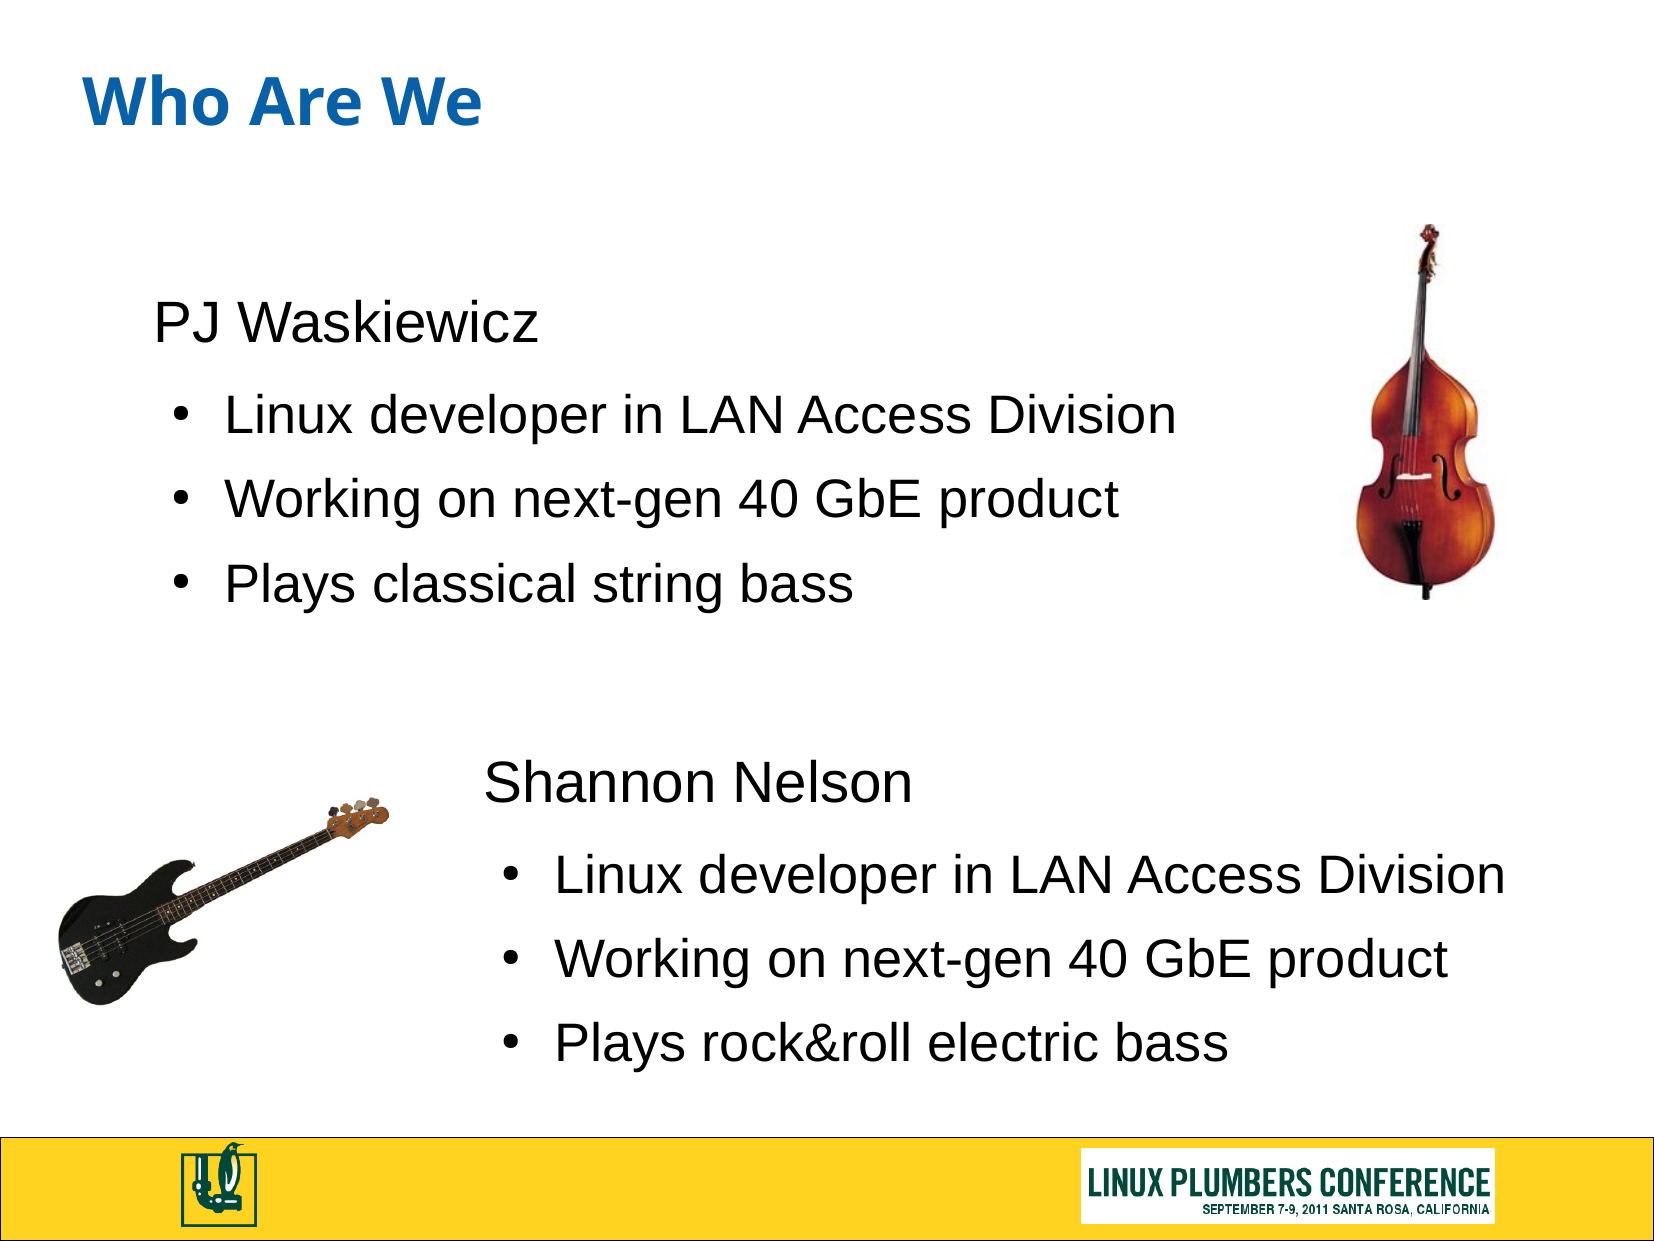

# Who Are We
PJ Waskiewicz
Linux developer in LAN Access Division
Working on next-gen 40 GbE product
Plays classical string bass
Shannon Nelson
Linux developer in LAN Access Division
Working on next-gen 40 GbE product
Plays rock&roll electric bass
2